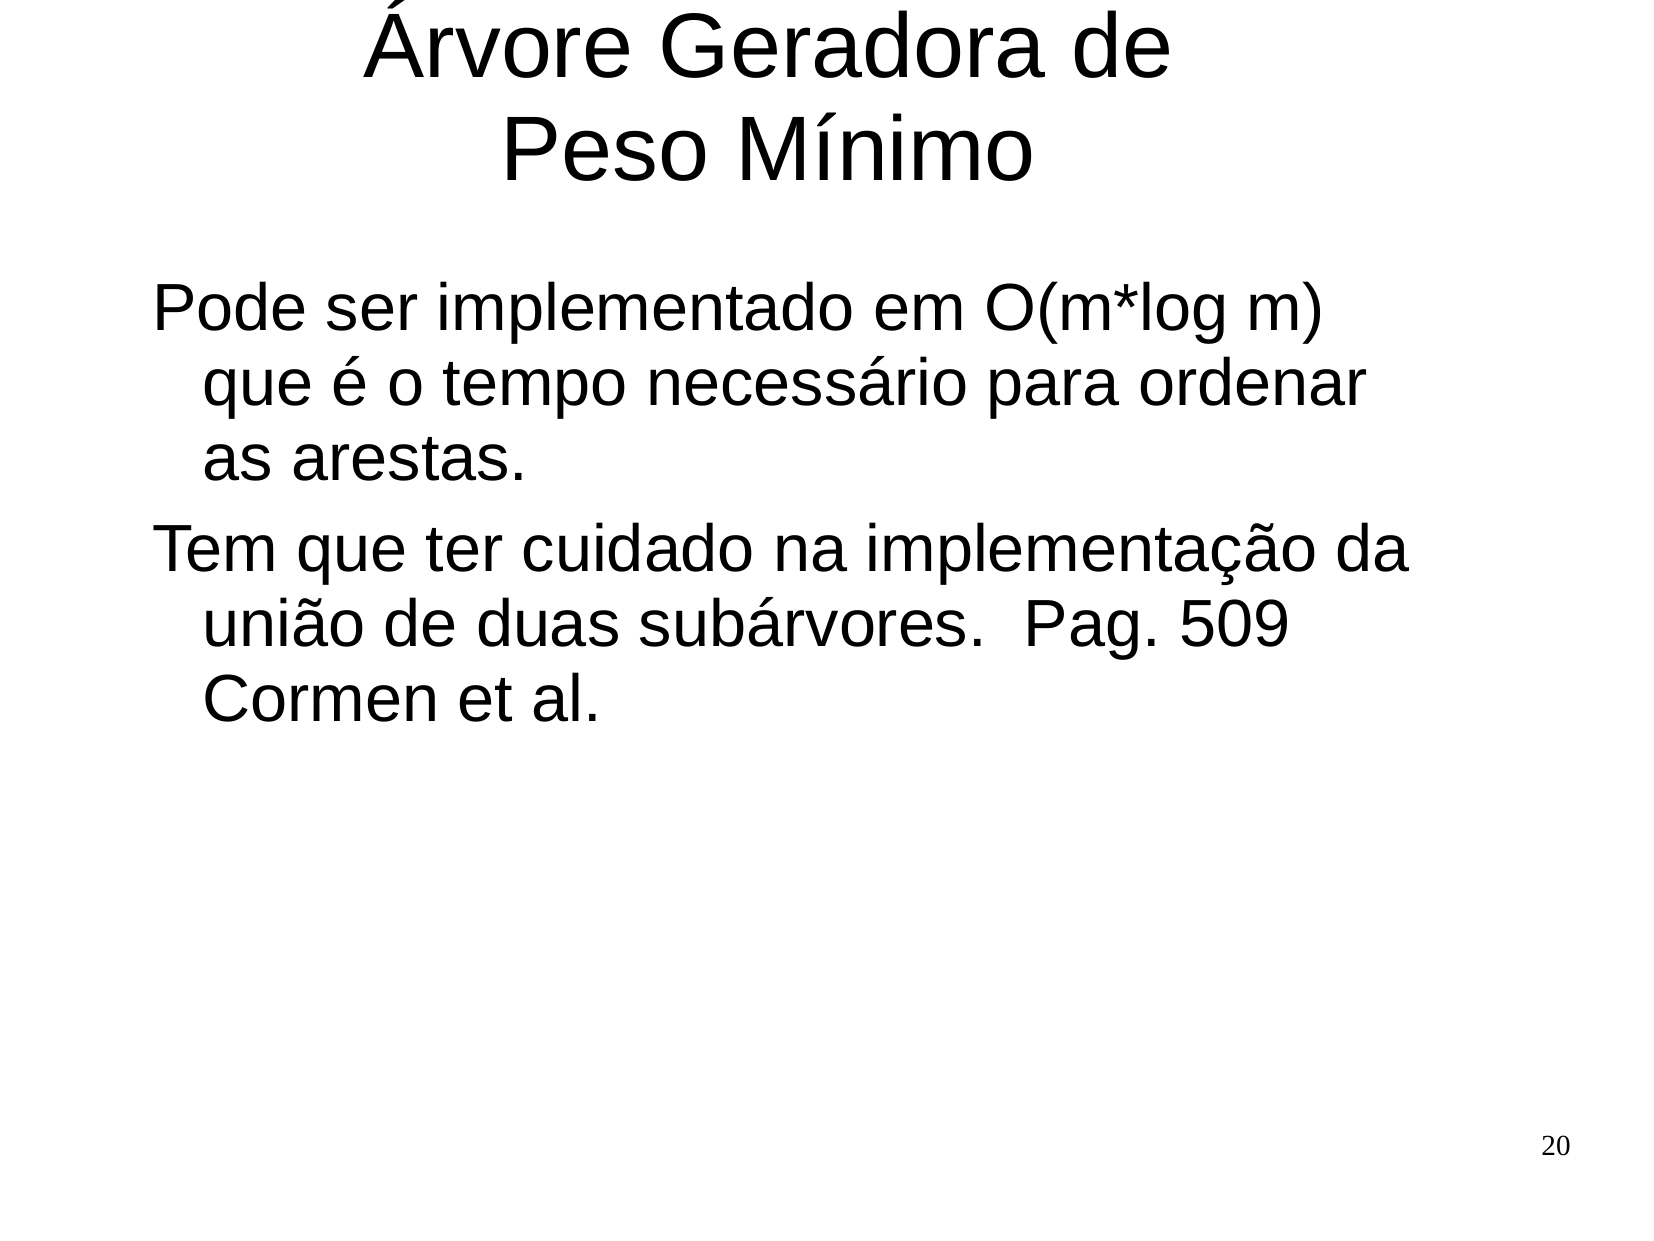

# Árvore Geradora de Peso Mínimo
Pode ser implementado em O(m*log m) que é o tempo necessário para ordenar as arestas.
Tem que ter cuidado na implementação da união de duas subárvores. Pag. 509 Cormen et al.
20